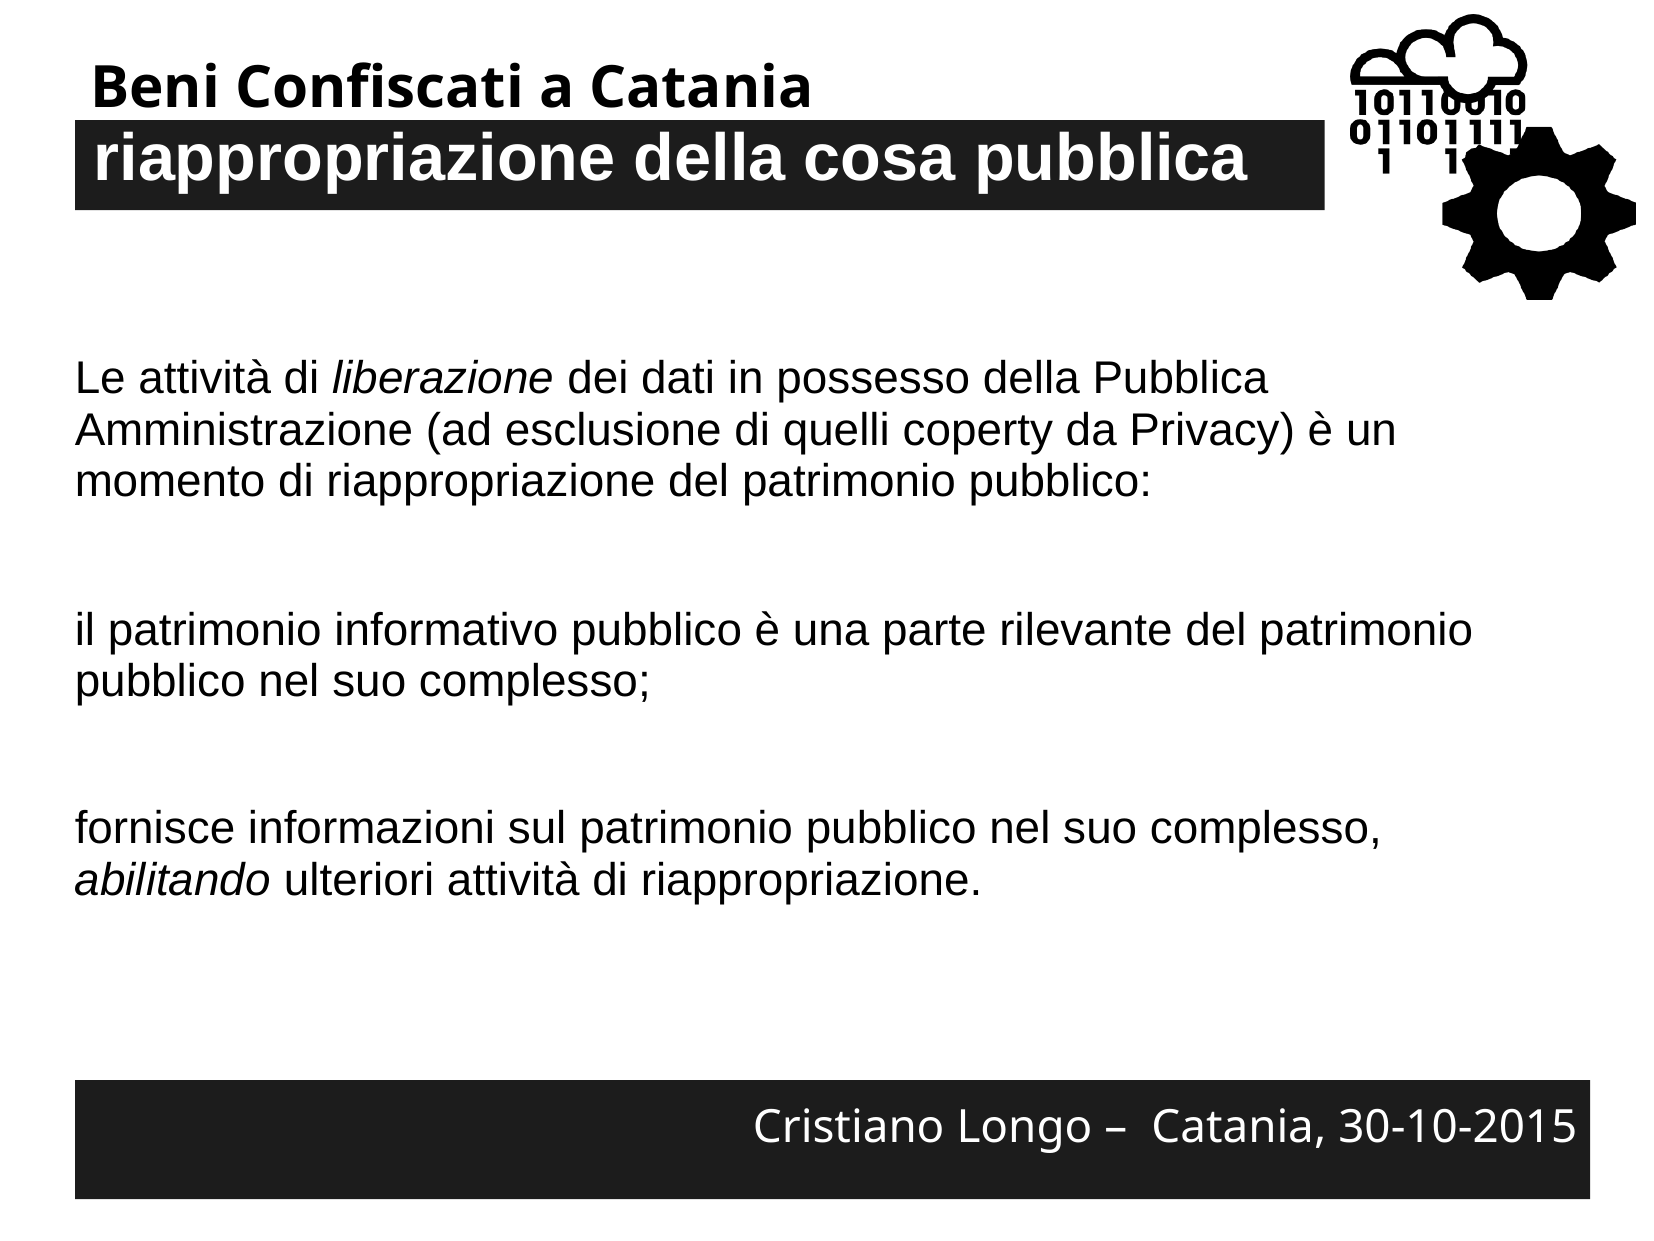

# Beni Confiscati a Catania
 riappropriazione della cosa pubblica
Le attività di liberazione dei dati in possesso della Pubblica Amministrazione (ad esclusione di quelli coperty da Privacy) è un momento di riappropriazione del patrimonio pubblico:
il patrimonio informativo pubblico è una parte rilevante del patrimonio pubblico nel suo complesso;
fornisce informazioni sul patrimonio pubblico nel suo complesso, abilitando ulteriori attività di riappropriazione.
 Cristiano Longo – Catania, 30-10-2015